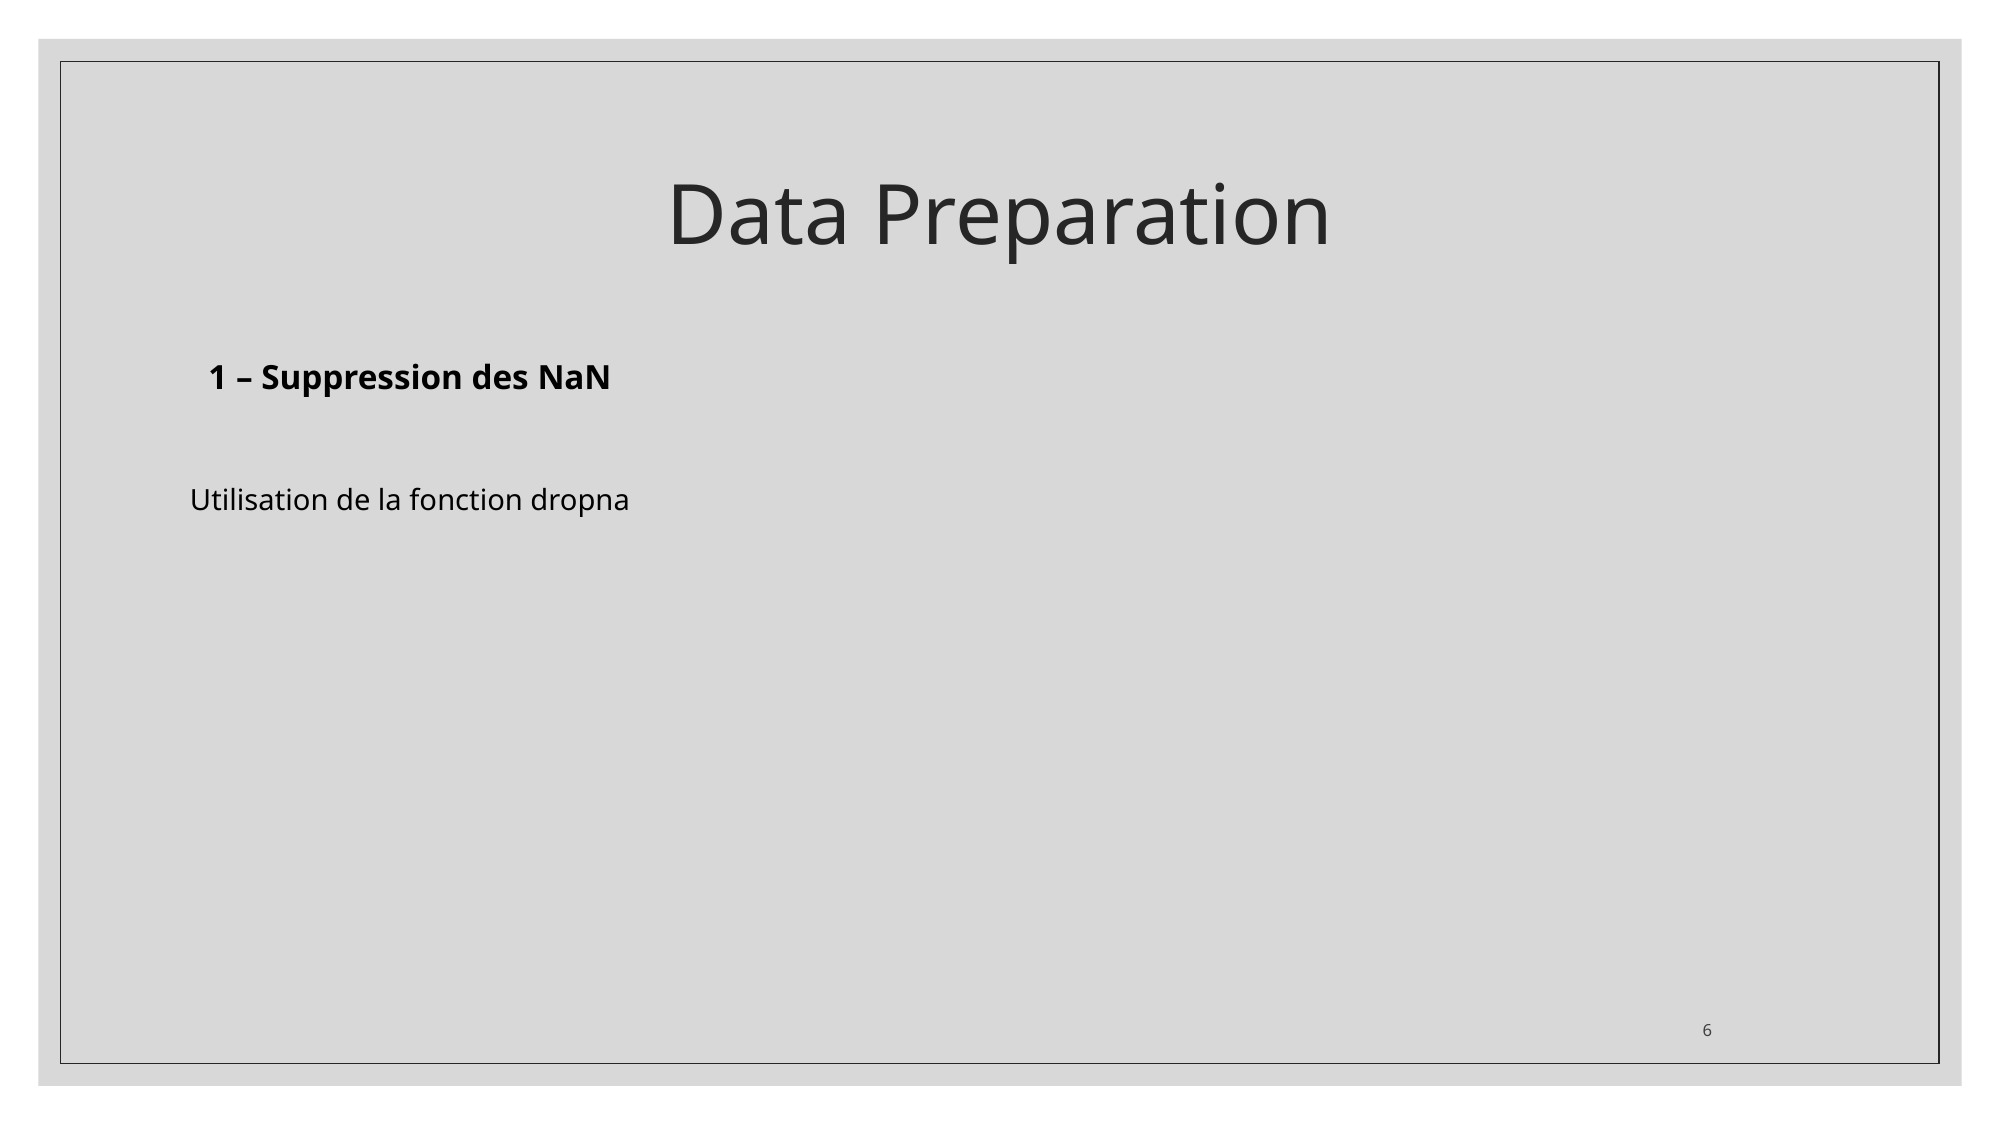

# Data Preparation
1 – Suppression des NaN
Utilisation de la fonction dropna